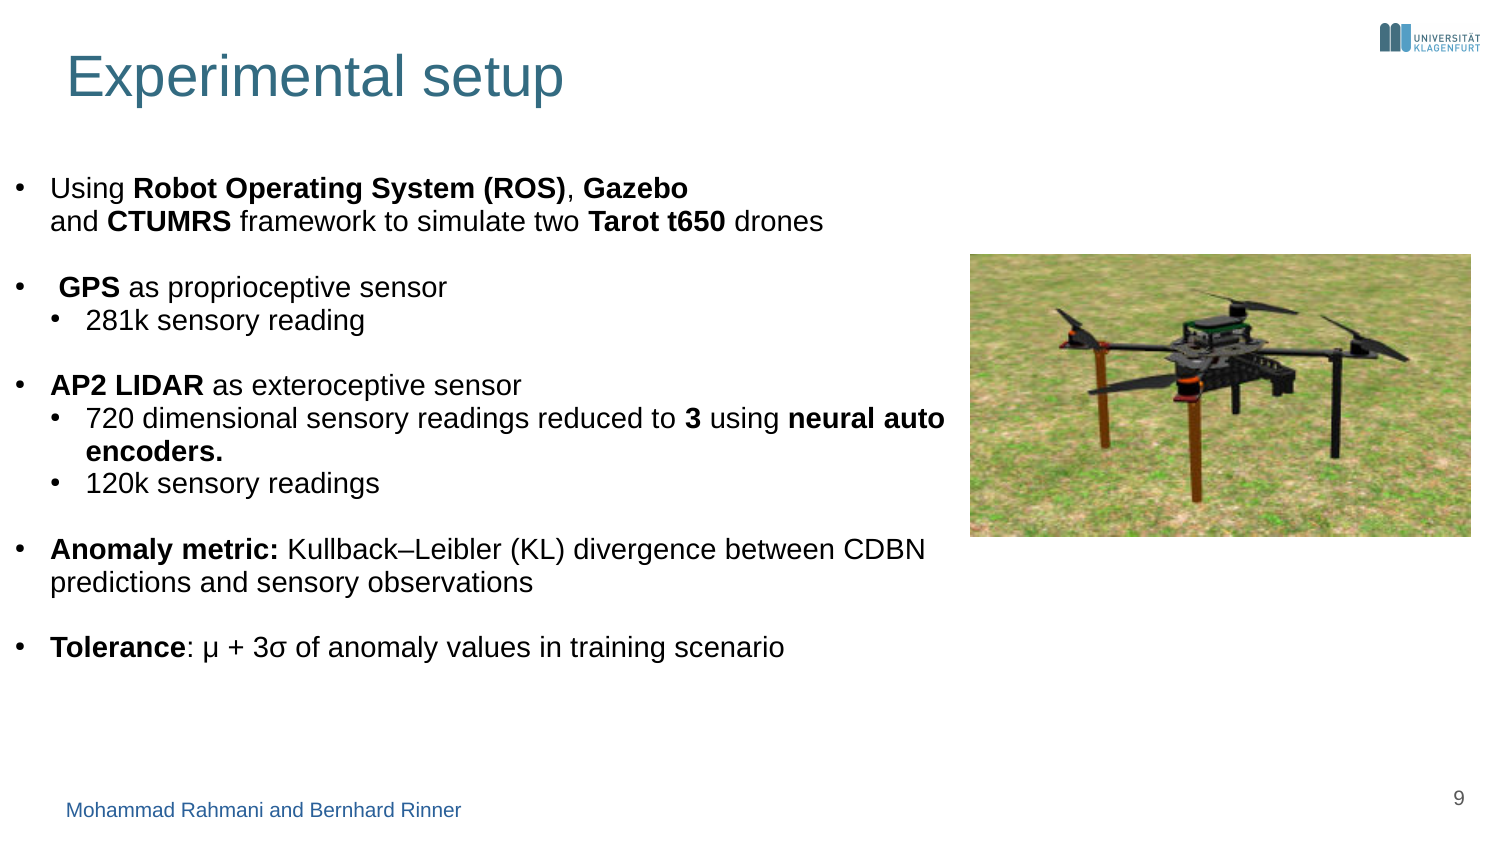

# Experimental setup
Using Robot Operating System (ROS), Gazebo
and CTUMRS framework to simulate two Tarot t650 drones
 GPS as proprioceptive sensor
281k sensory reading
AP2 LIDAR as exteroceptive sensor
720 dimensional sensory readings reduced to 3 using neural auto encoders.
120k sensory readings
Anomaly metric: Kullback–Leibler (KL) divergence between CDBN predictions and sensory observations
Tolerance: μ + 3σ of anomaly values in training scenario